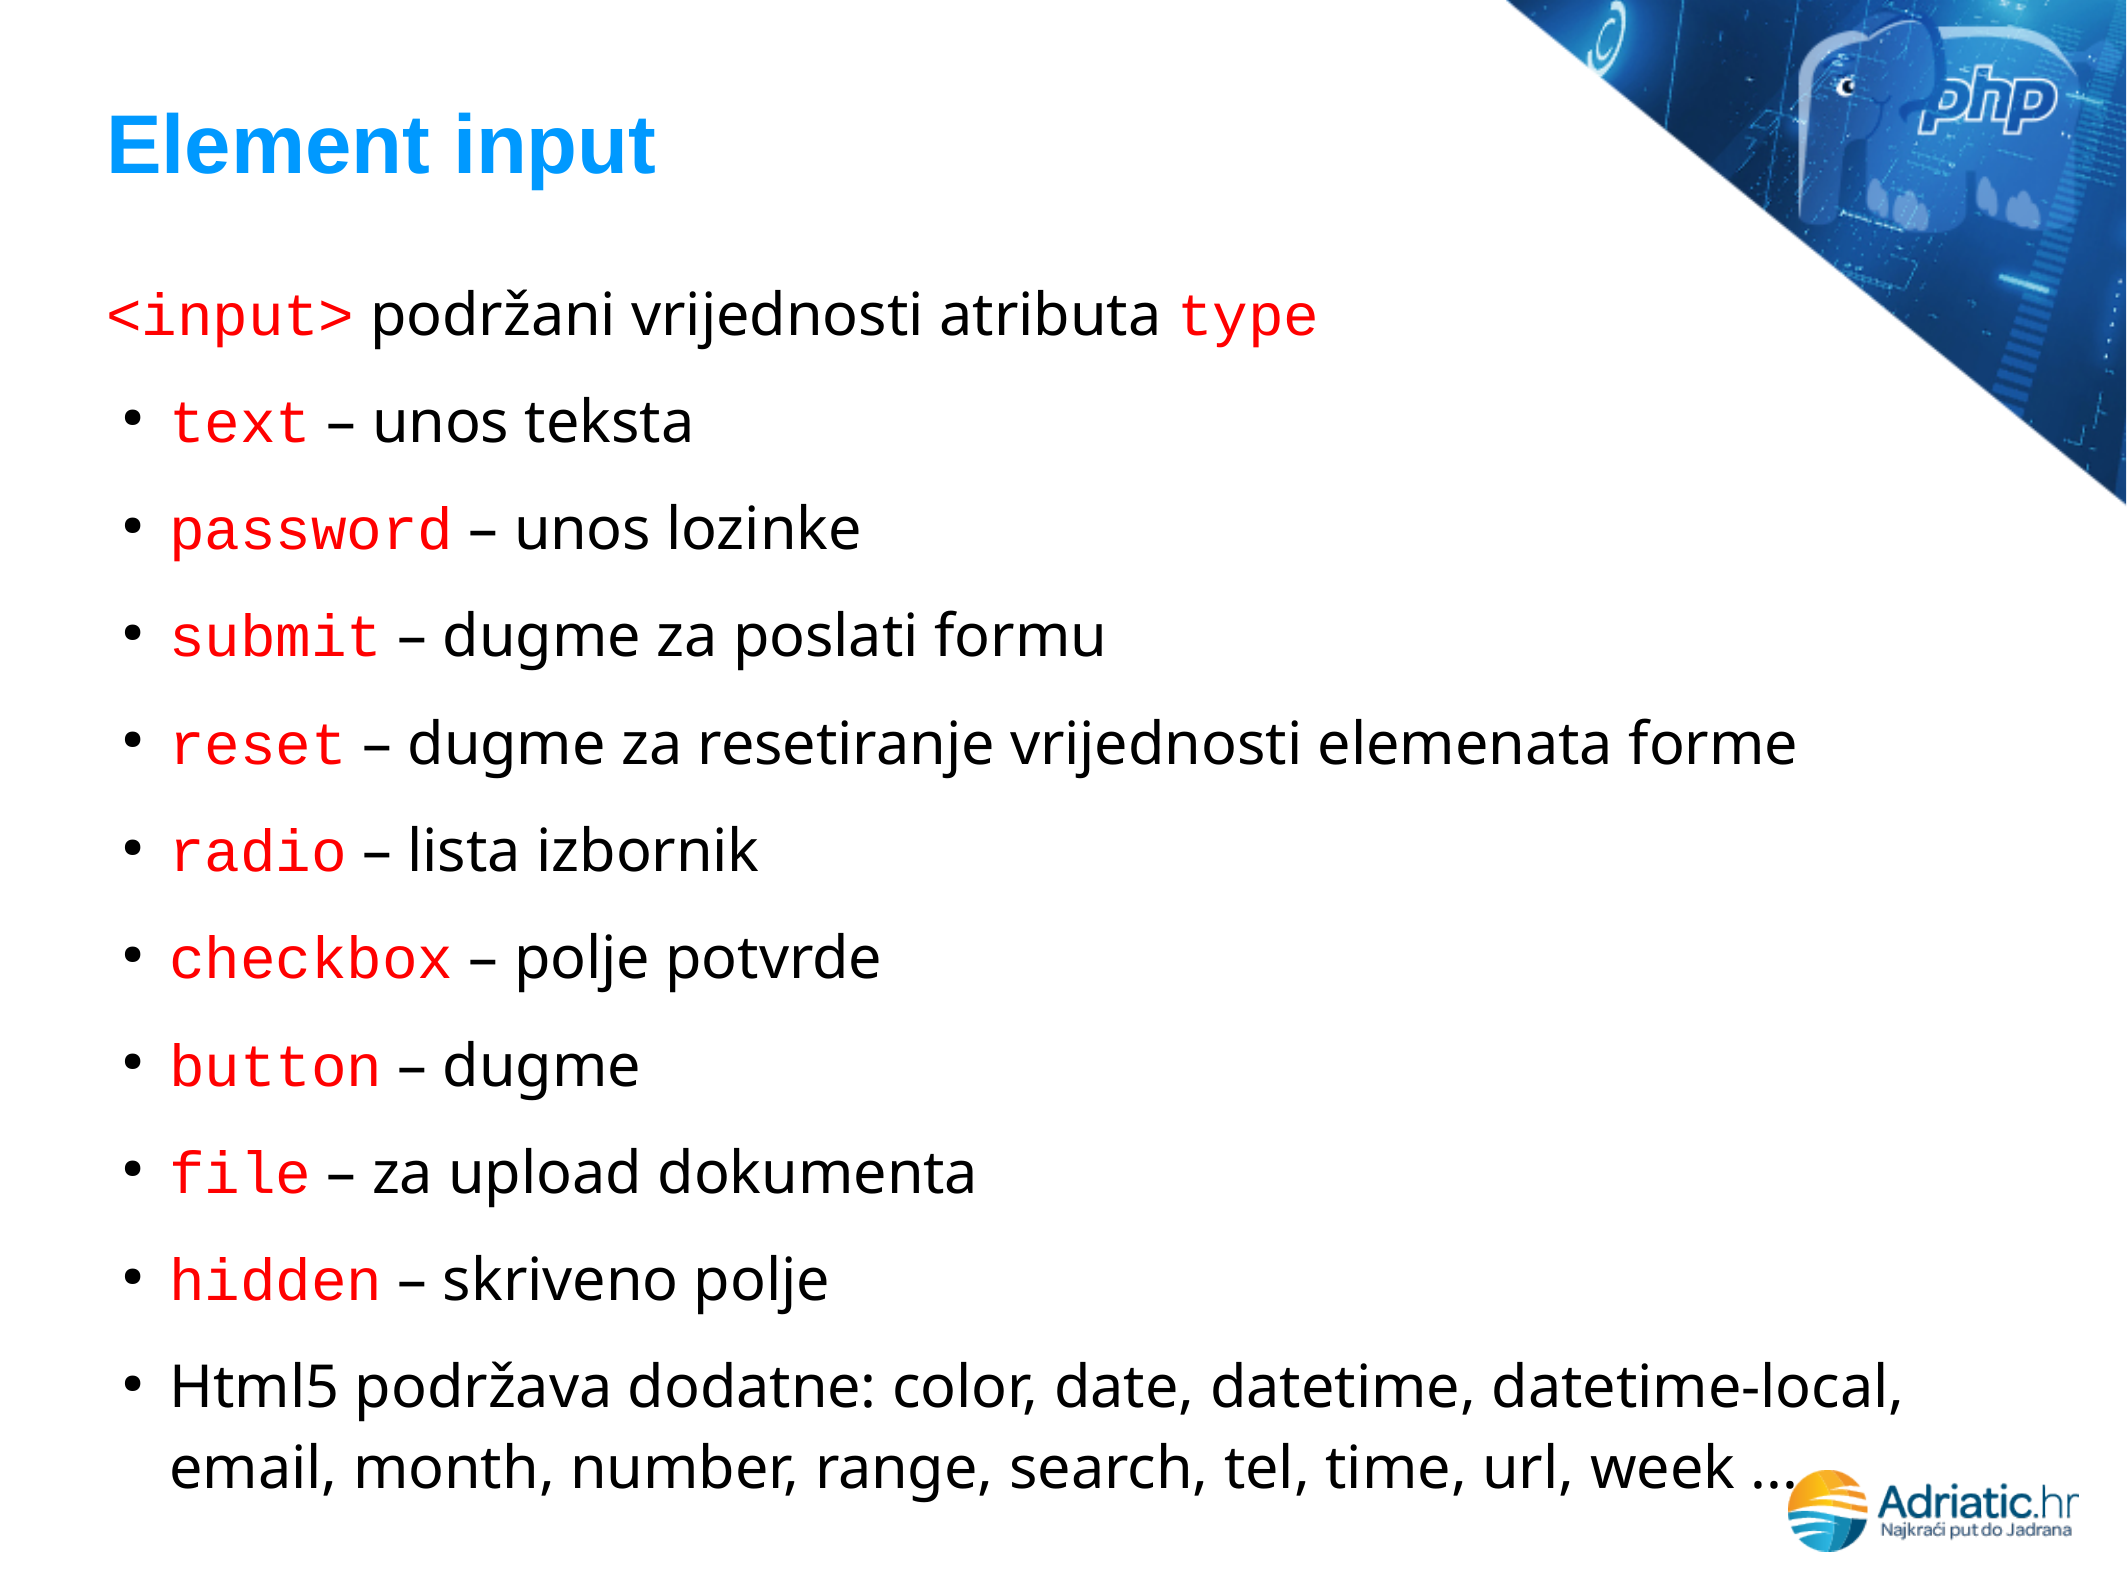

# Element input
<input> podržani vrijednosti atributa type
text – unos teksta
password – unos lozinke
submit – dugme za poslati formu
reset – dugme za resetiranje vrijednosti elemenata forme
radio – lista izbornik
checkbox – polje potvrde
button – dugme
file – za upload dokumenta
hidden – skriveno polje
Html5 podržava dodatne: color, date, datetime, datetime-local, email, month, number, range, search, tel, time, url, week ...